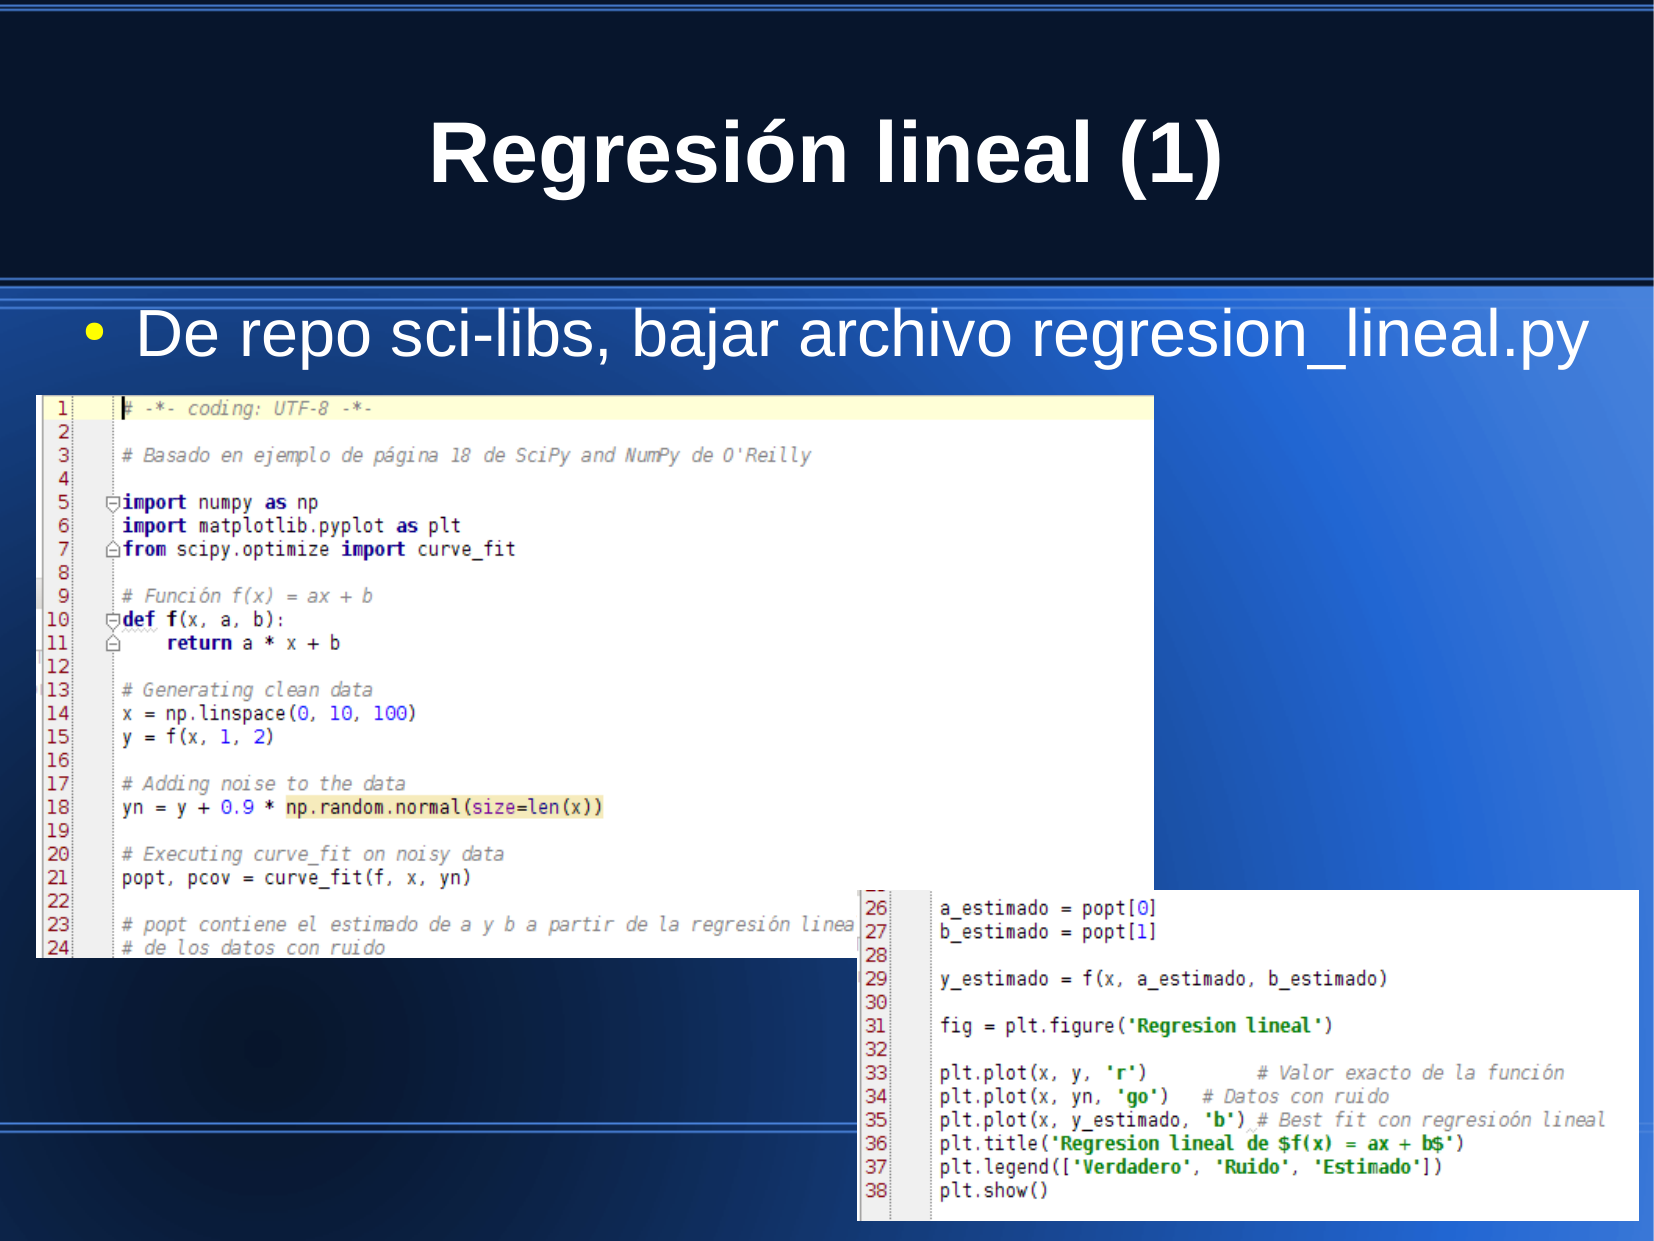

# Regresión lineal (1)
De repo sci-libs, bajar archivo regresion_lineal.py